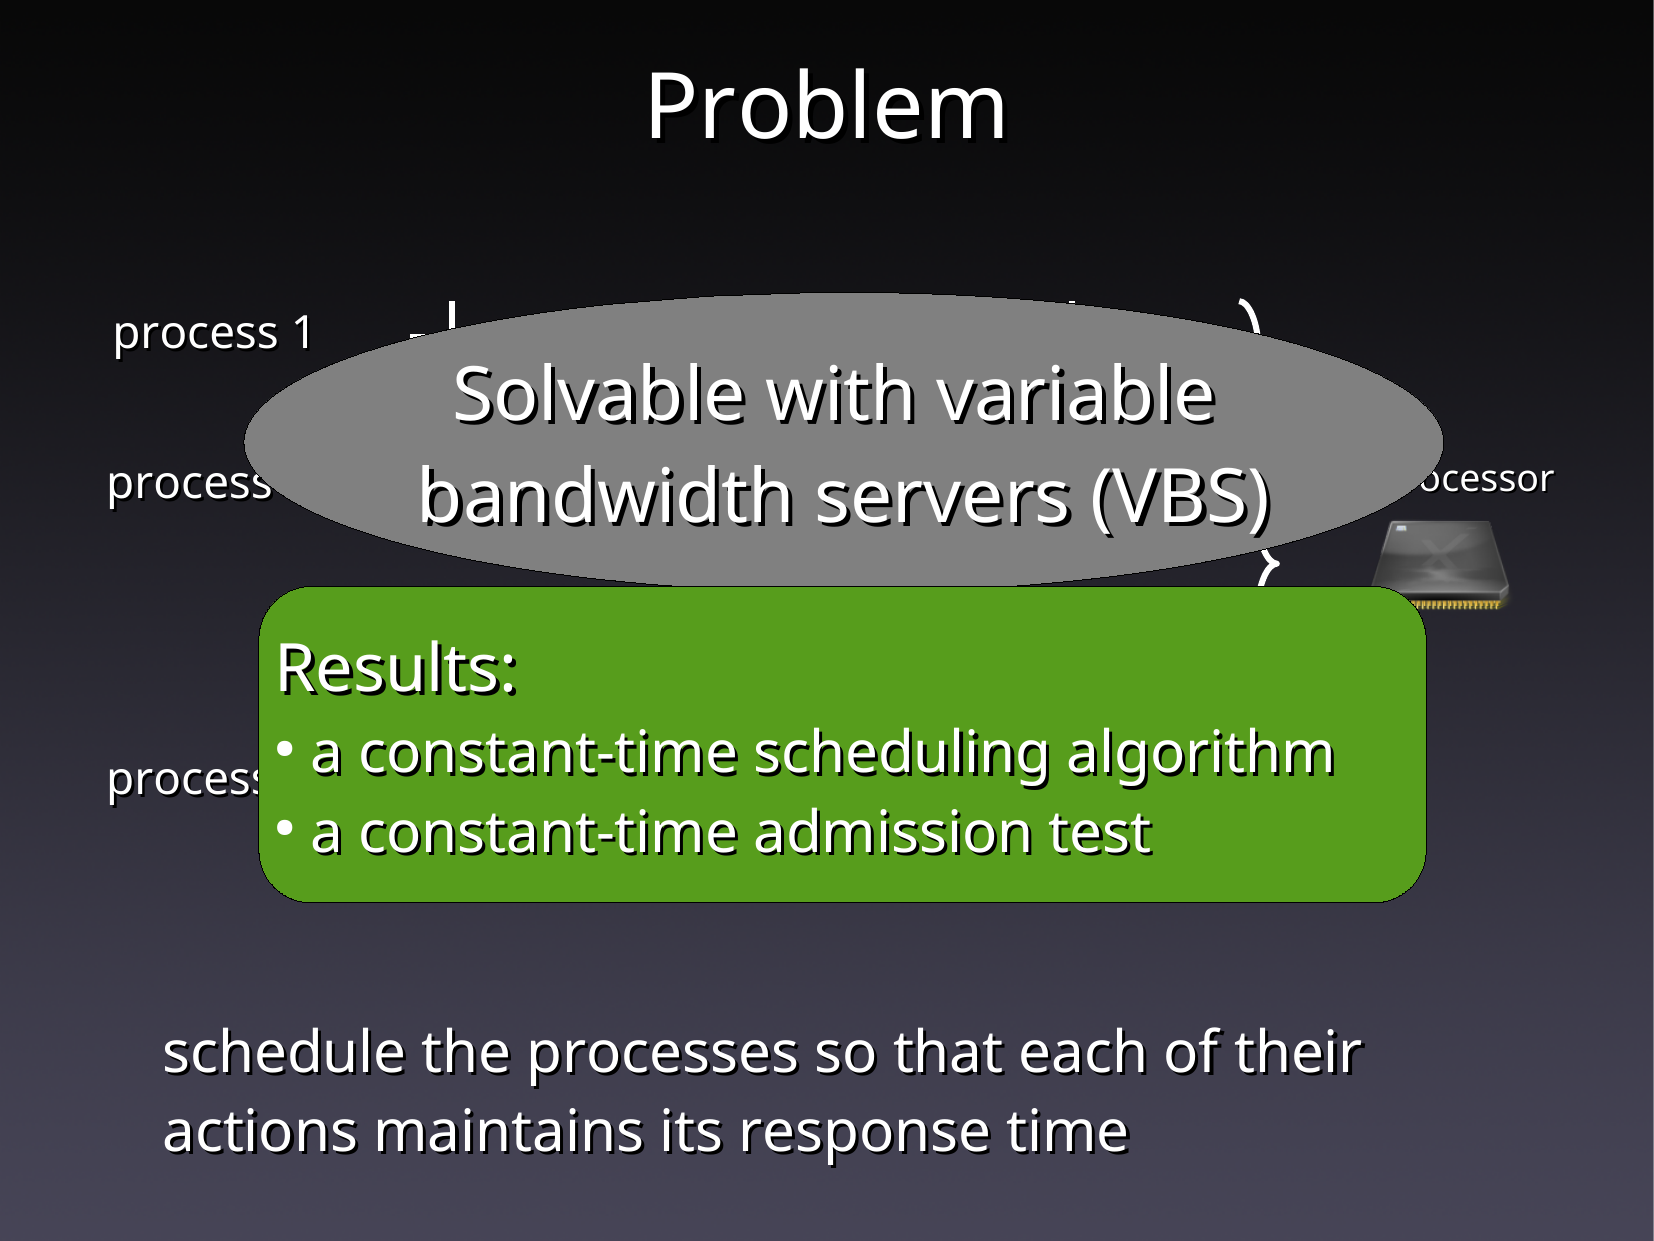

# Problem
Solvable with variable
bandwidth servers (VBS)
process 1
uniprocessor
process 2
.
.
.
process n
Results:
 a constant-time scheduling algorithm
 a constant-time admission test
schedule the processes so that each of their
actions maintains its response time